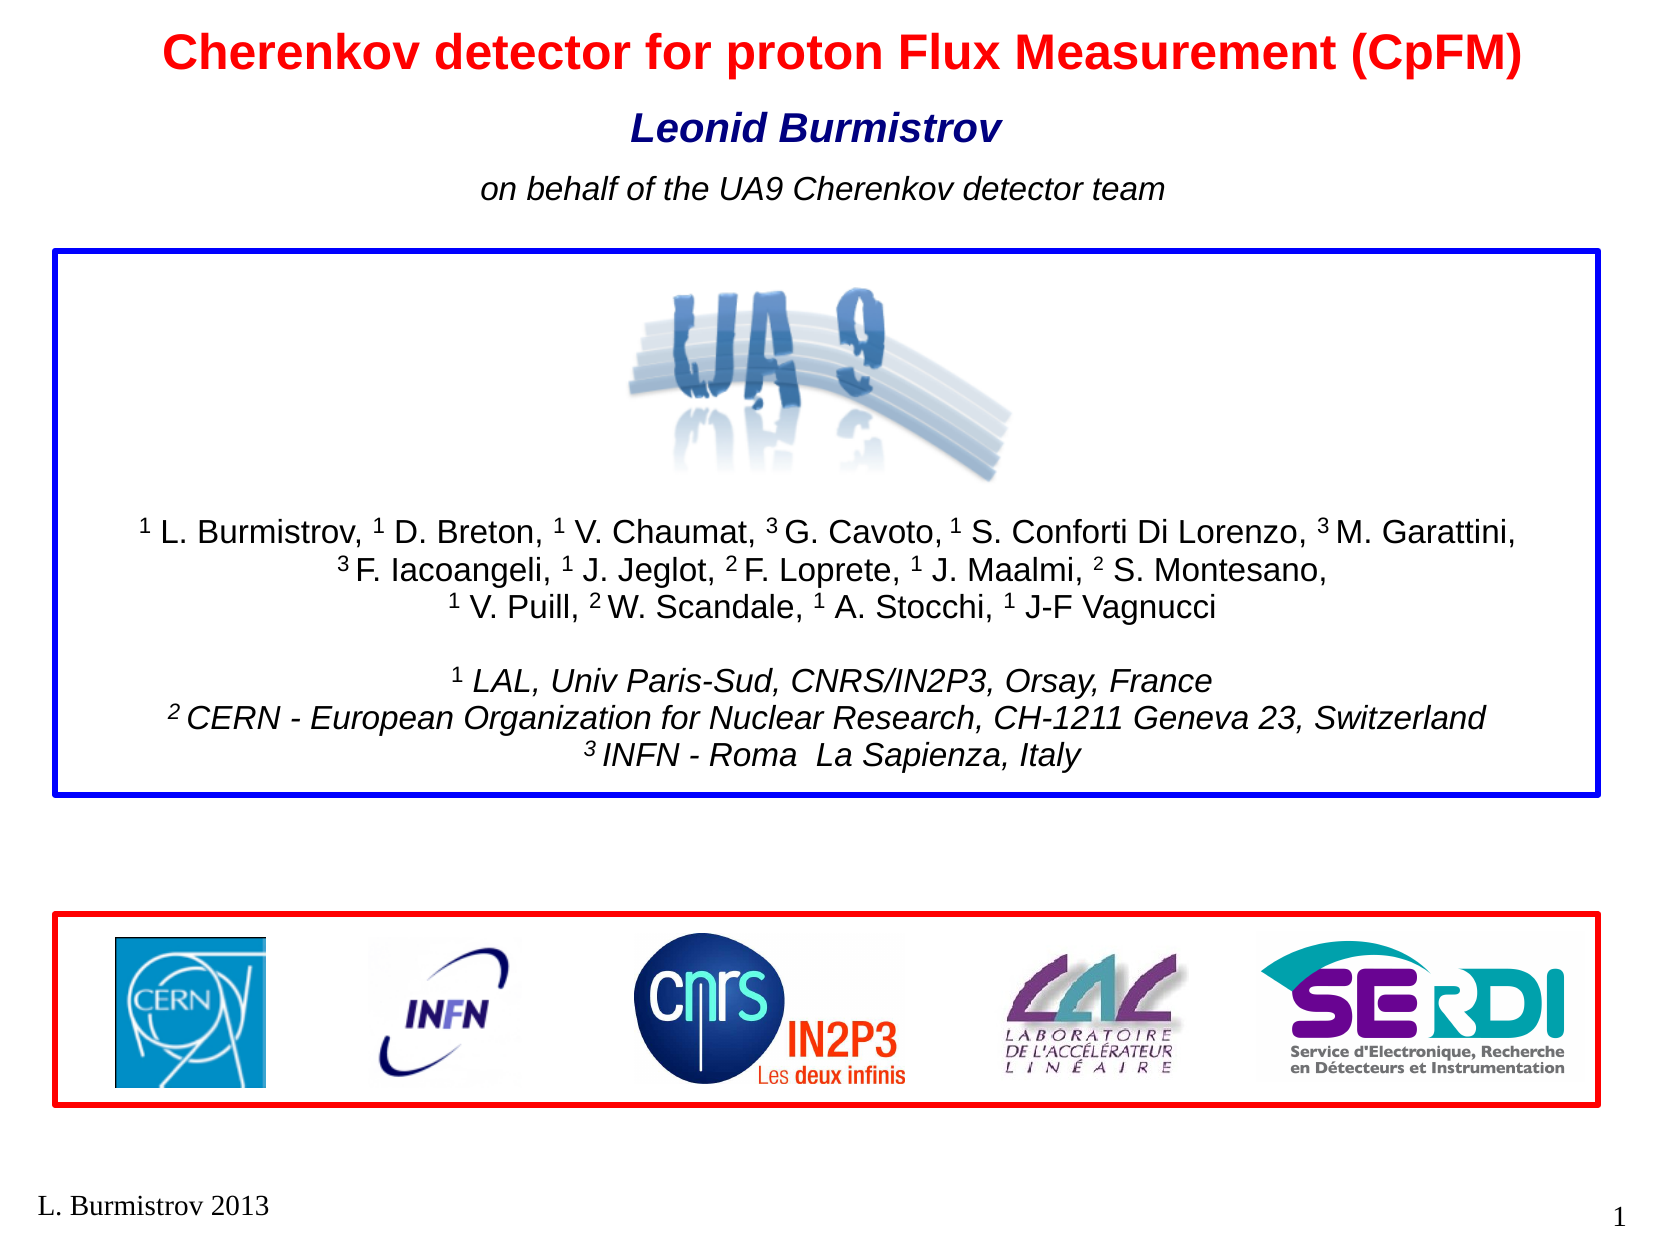

Cherenkov detector for proton Flux Measurement (CpFM)
Leonid Burmistrov
on behalf of the UA9 Cherenkov detector team
1 L. Burmistrov, 1 D. Breton, 1 V. Chaumat, 3 G. Cavoto, 1 S. Conforti Di Lorenzo, 3 M. Garattini,
3 F. Iacoangeli, 1 J. Jeglot, 2 F. Loprete, 1 J. Maalmi, 2 S. Montesano,
1 V. Puill, 2 W. Scandale, 1 A. Stocchi, 1 J-F Vagnucci
1 LAL, Univ Paris-Sud, CNRS/IN2P3, Orsay, France
2 CERN - European Organization for Nuclear Research, CH-1211 Geneva 23, Switzerland
3 INFN - Roma  La Sapienza, Italy
L. Burmistrov 2013
1